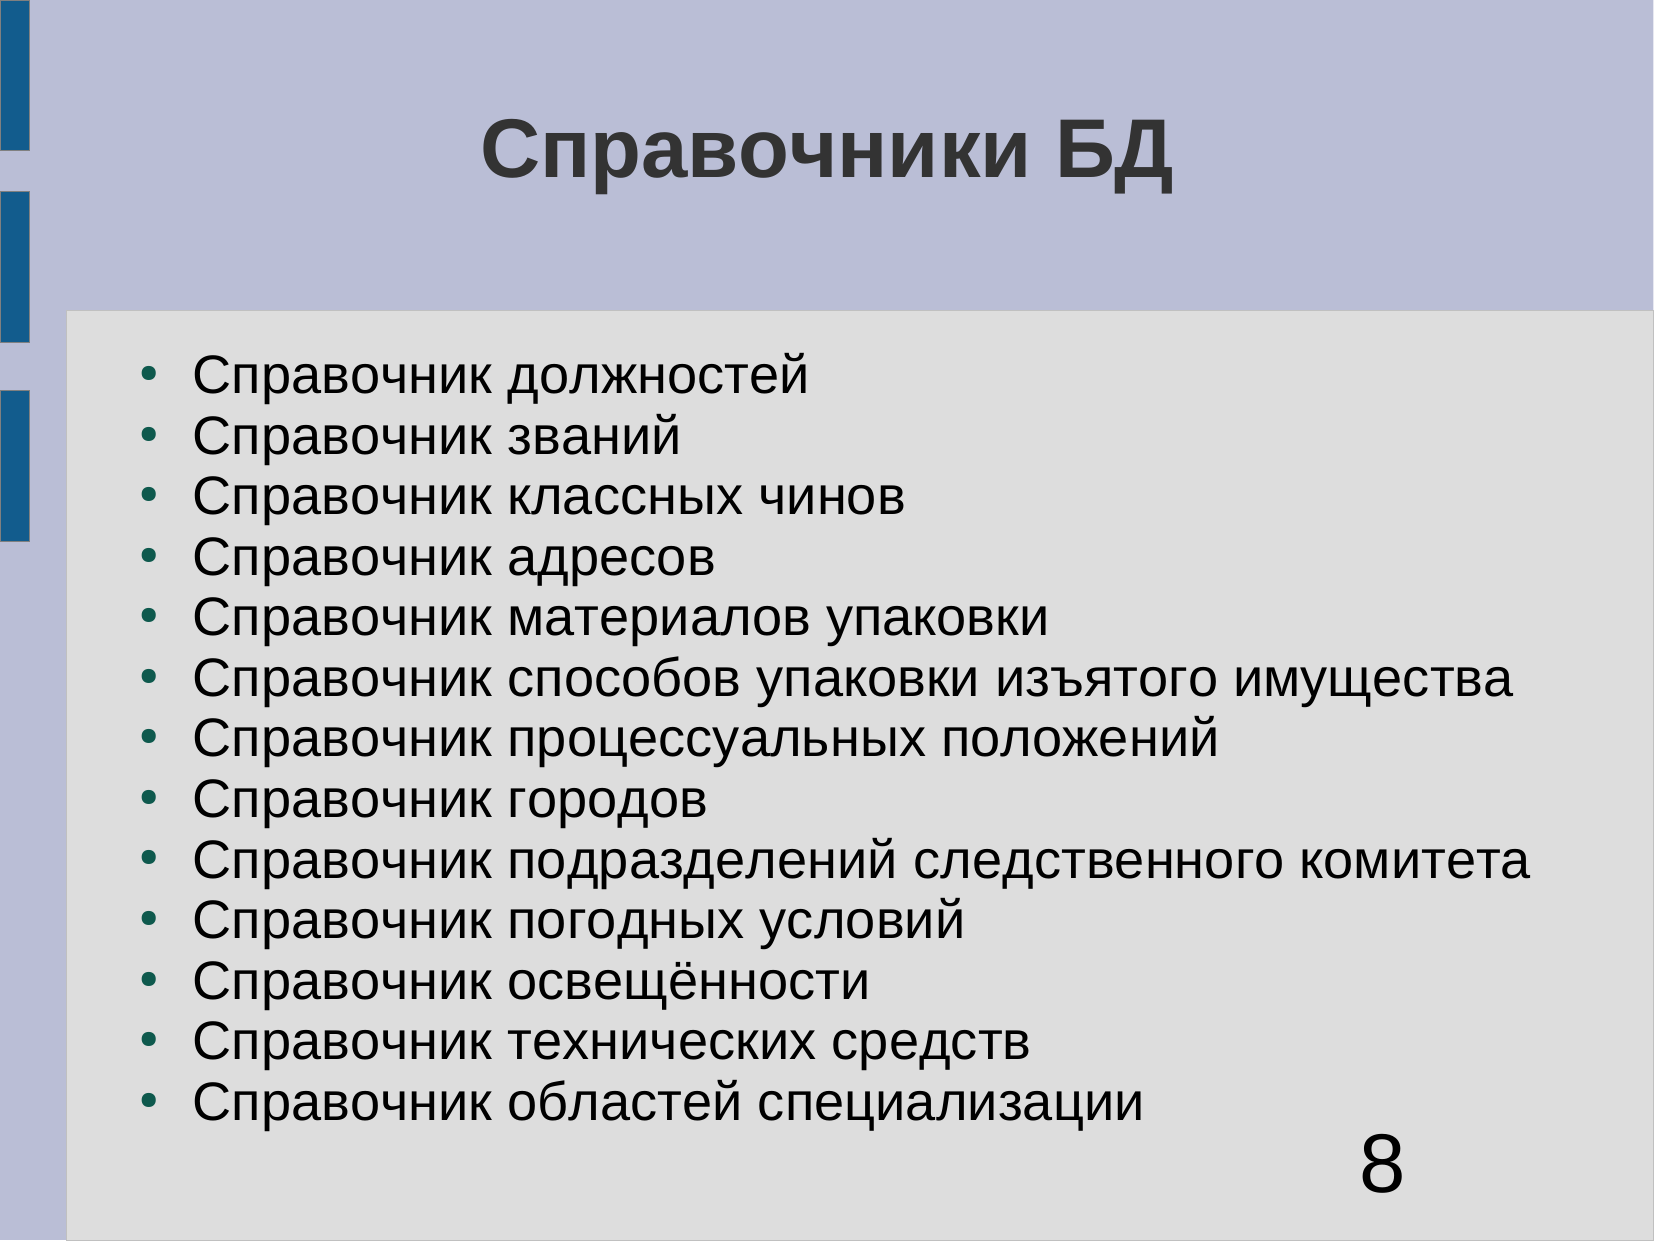

# Справочники БД
Справочник должностей
Справочник званий
Справочник классных чинов
Справочник адресов
Справочник материалов упаковки
Справочник способов упаковки изъятого имущества
Справочник процессуальных положений
Справочник городов
Справочник подразделений следственного комитета
Справочник погодных условий
Справочник освещённости
Справочник технических средств
Справочник областей специализации